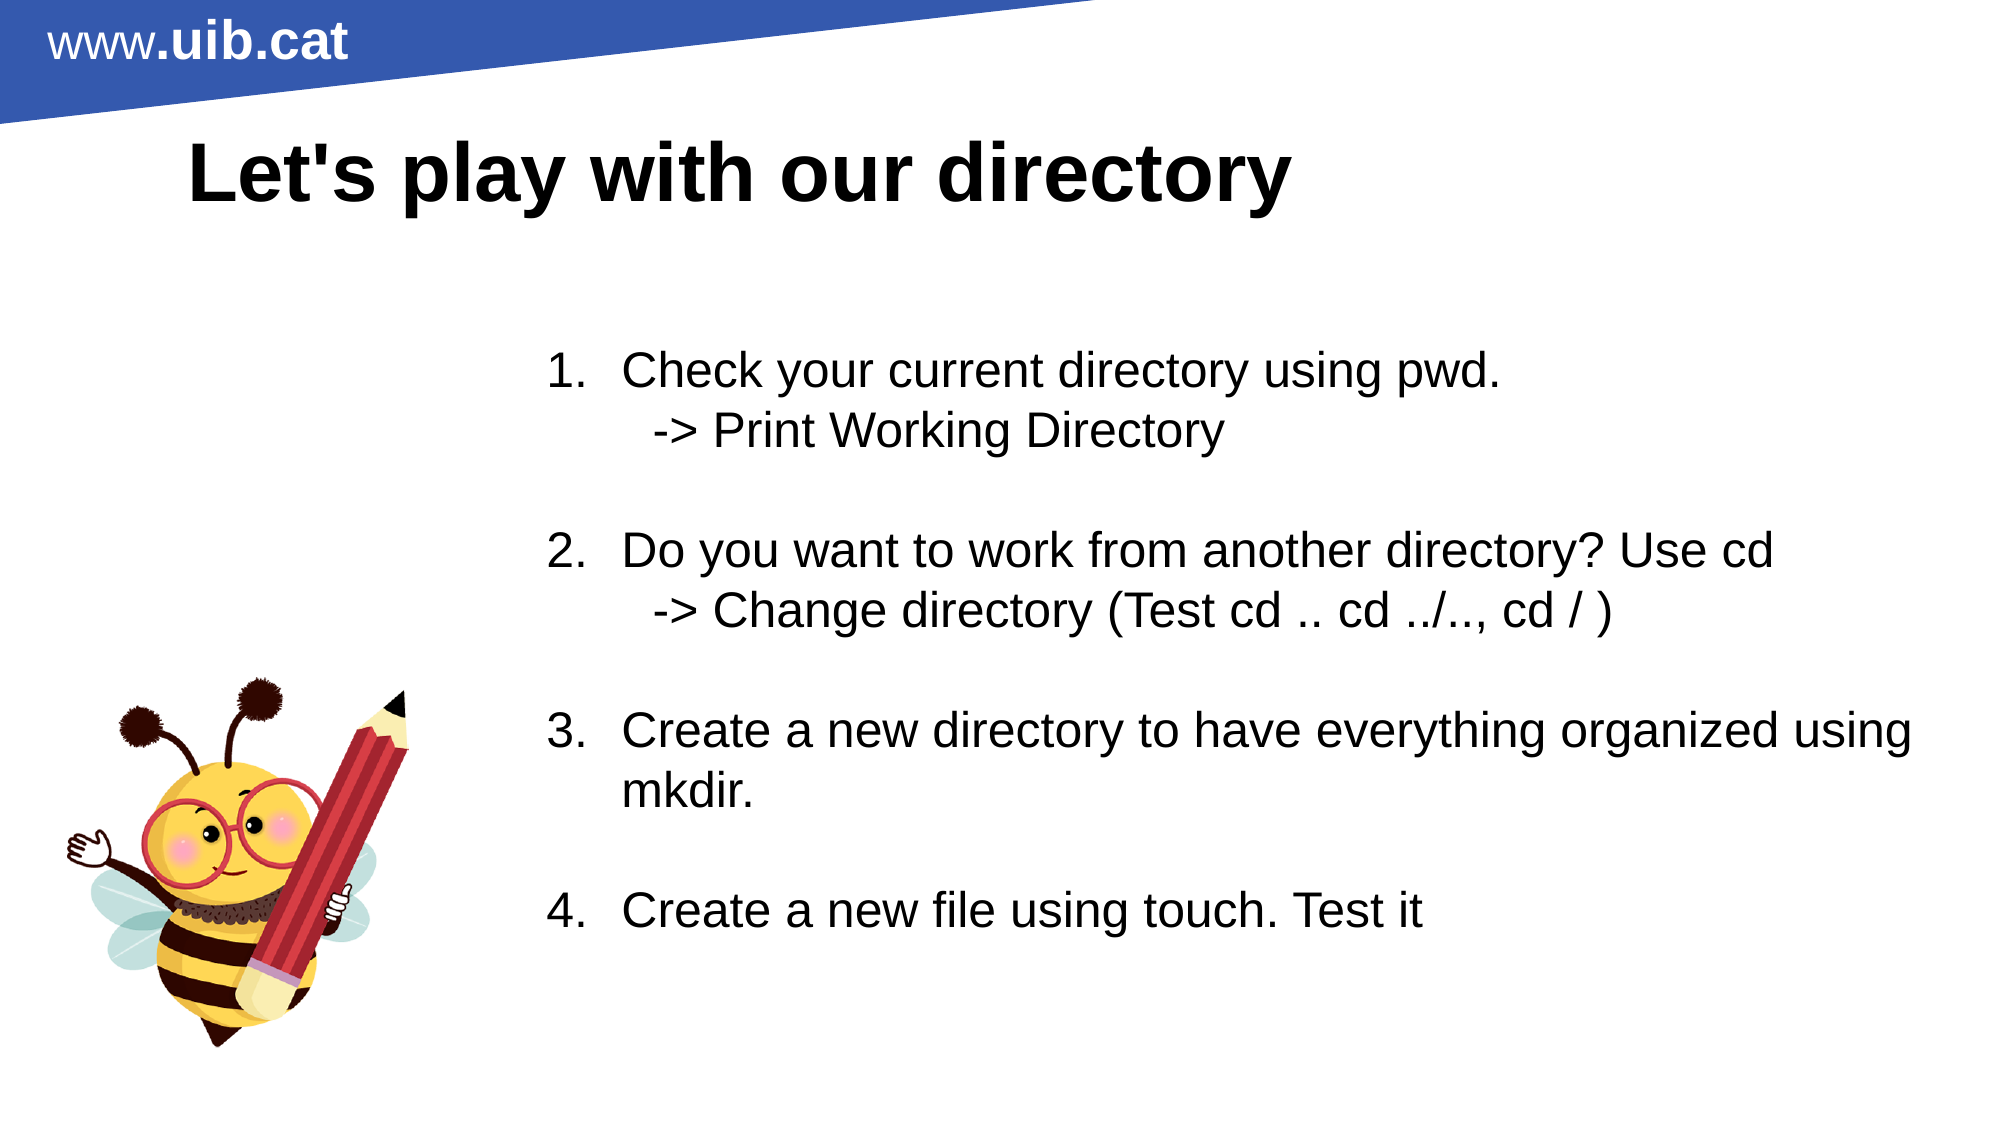

Let's play with our directory
Check your current directory using pwd.
-> Print Working Directory
Do you want to work from another directory? Use cd
-> Change directory (Test cd .. cd ../.., cd / )
Create a new directory to have everything organized using mkdir.
Create a new file using touch. Test it